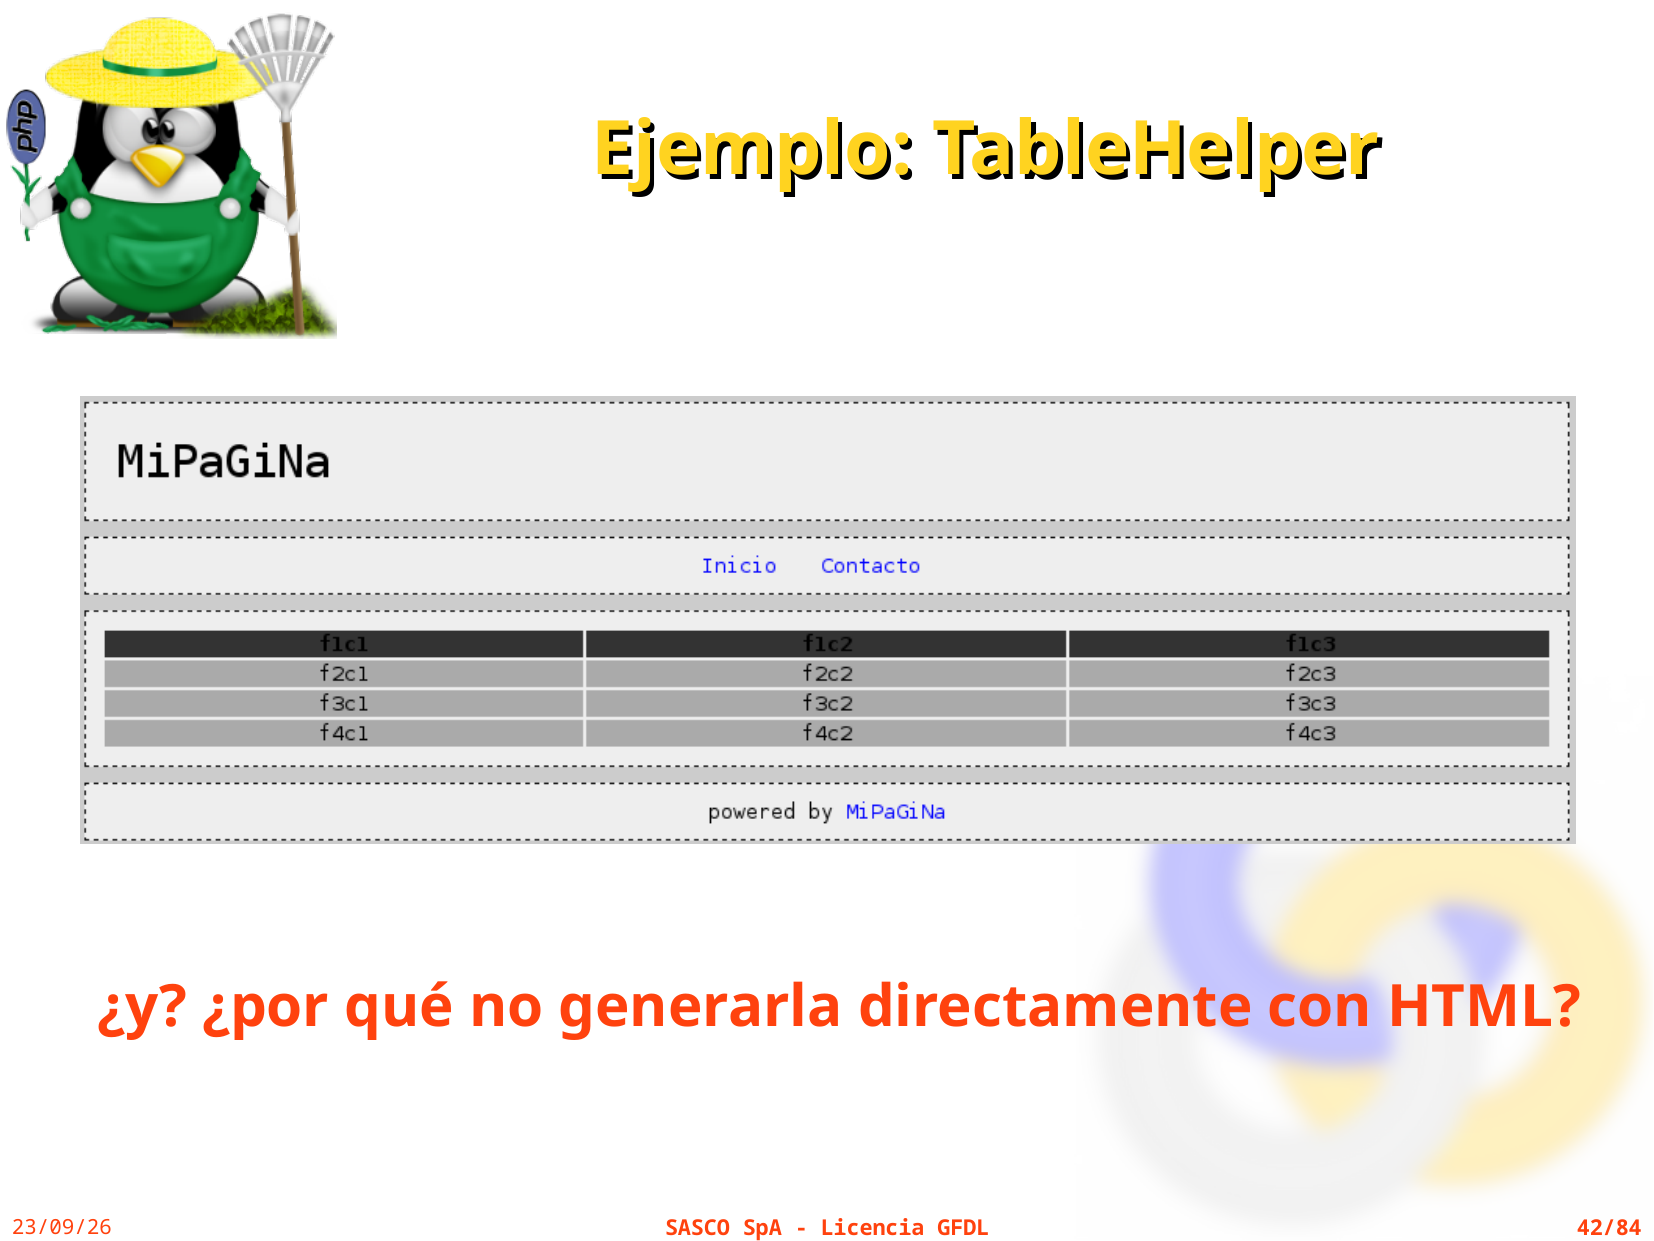

# Ejemplo: TableHelper
¿y? ¿por qué no generarla directamente con HTML?
SASCO SpA - Licencia GFDL
42